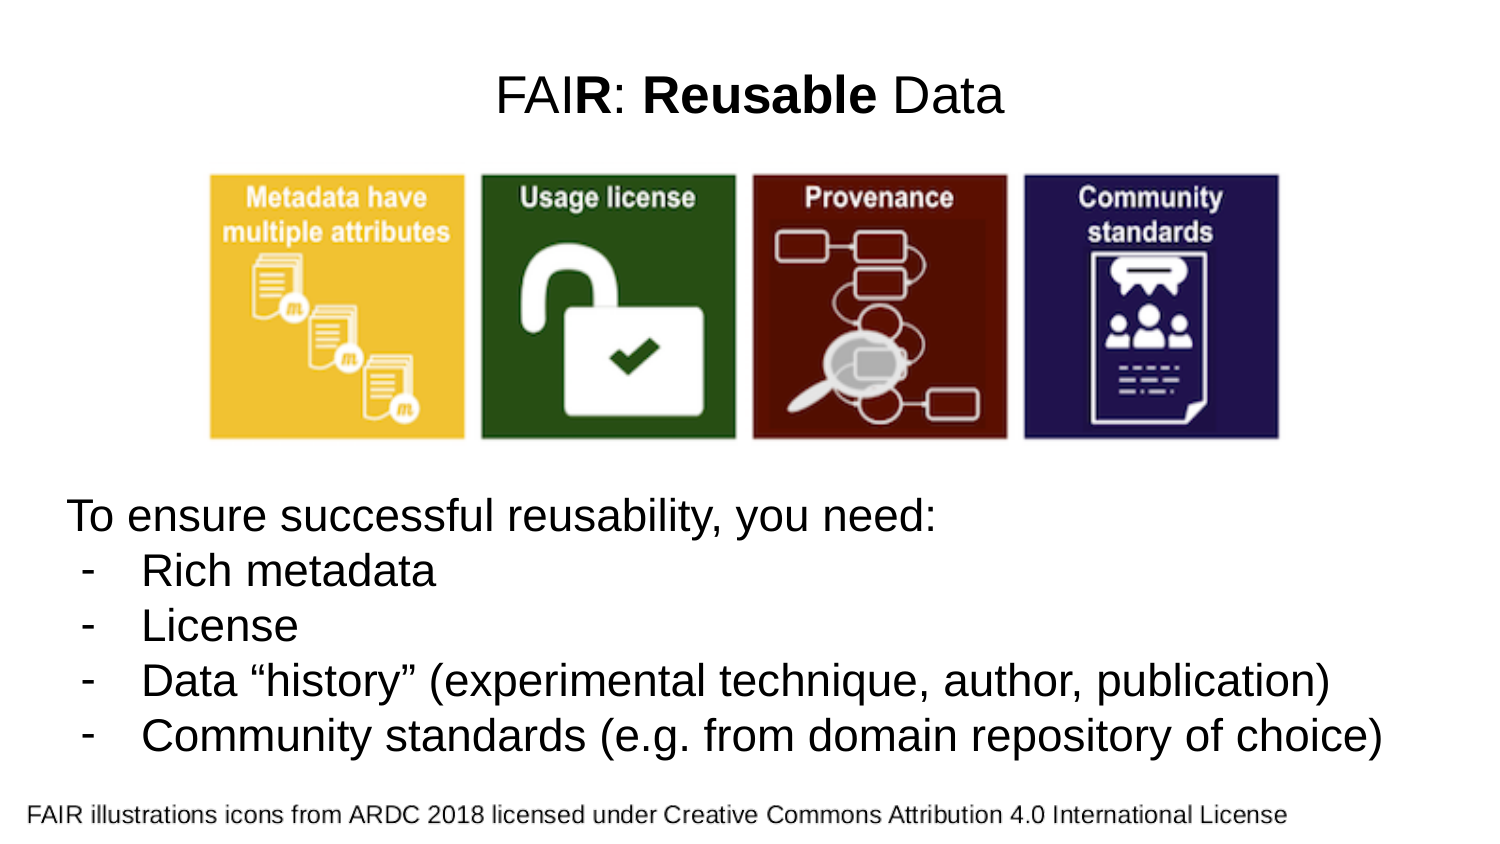

# FAIR: Reusable Data
To ensure successful reusability, you need:
Rich metadata
License
Data “history” (experimental technique, author, publication)
Community standards (e.g. from domain repository of choice)